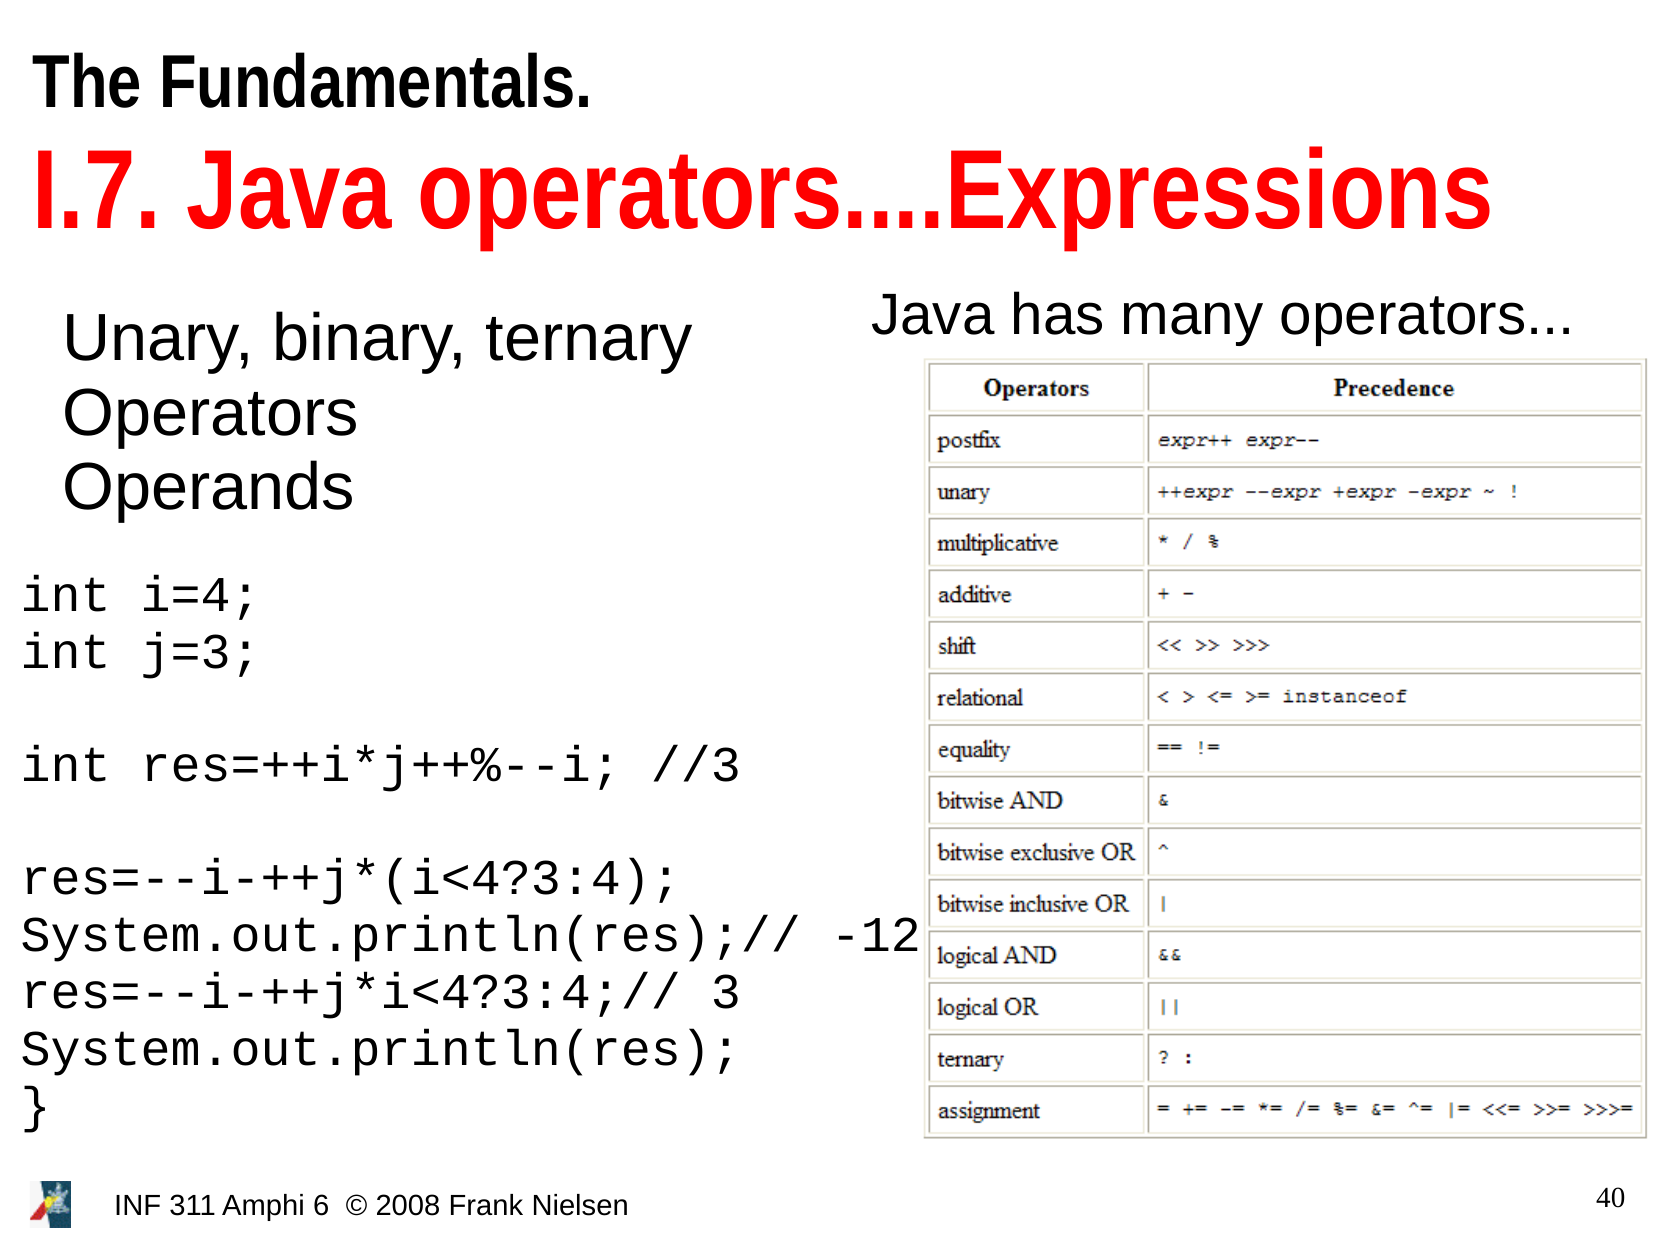

The Fundamentals.
I.7. Java operators....Expressions
Java has many operators...
Unary, binary, ternary
Operators
Operands
int i=4;
int j=3;
int res=++i*j++%--i; //3
res=--i-++j*(i<4?3:4);
System.out.println(res);// -12
res=--i-++j*i<4?3:4;// 3
System.out.println(res);
}